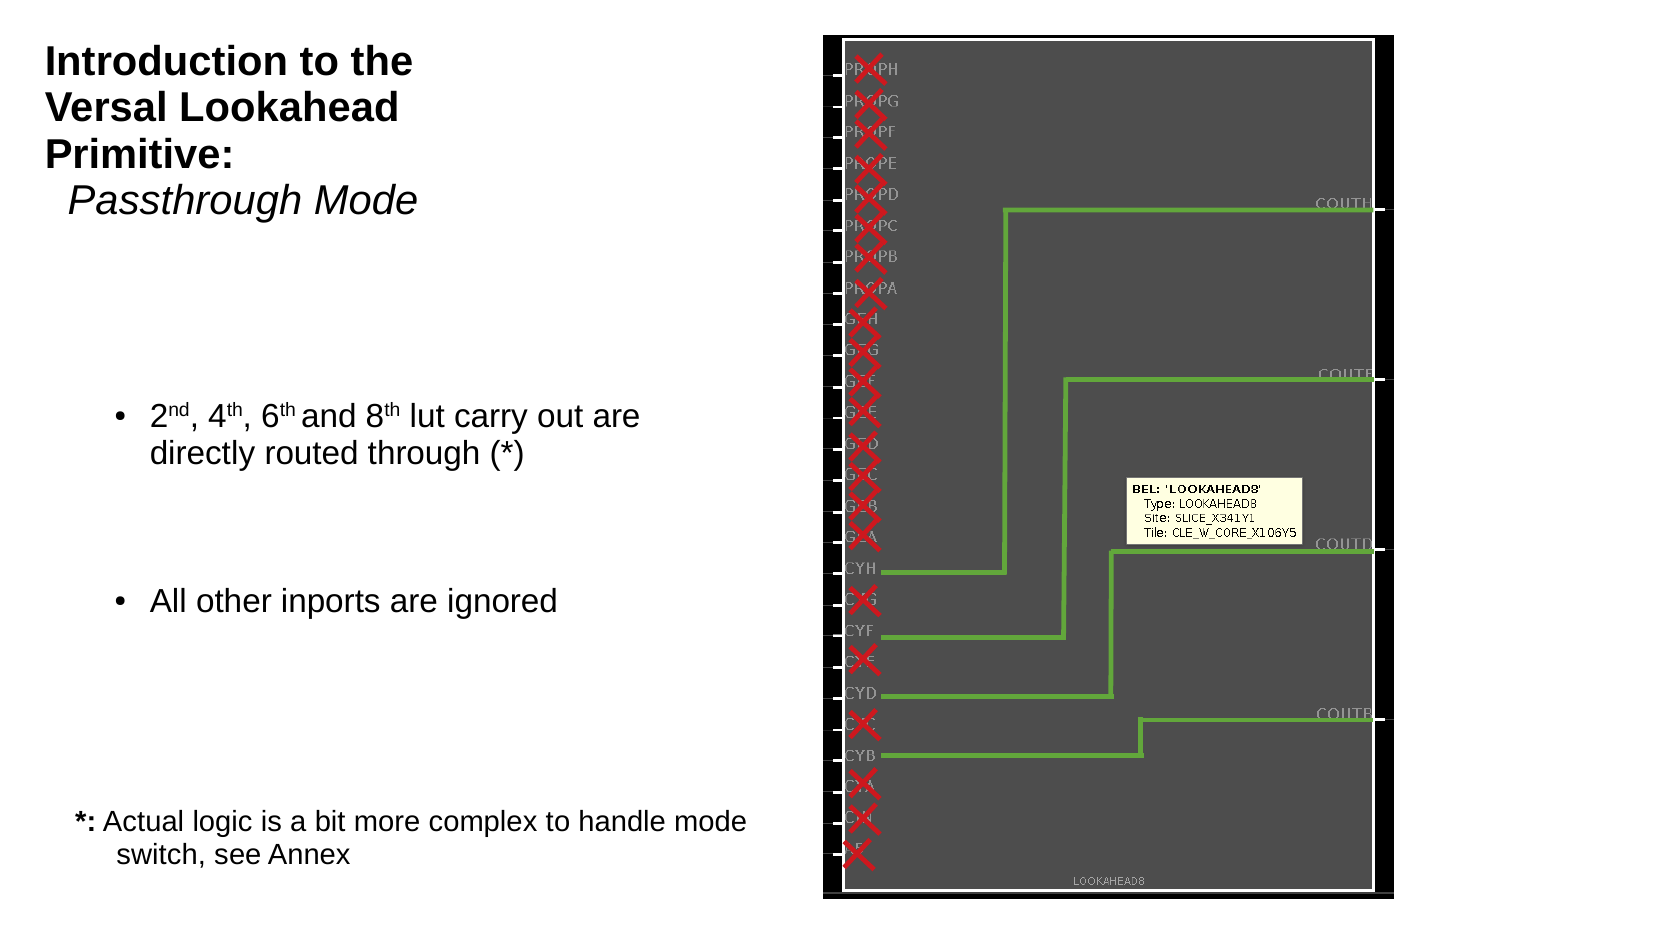

Introduction to the
Versal Lookahead Primitive:
 Passthrough Mode
2nd, 4th, 6th and 8th lut carry out are directly routed through (*)
All other inports are ignored
*: Actual logic is a bit more complex to handle mode
 switch, see Annex